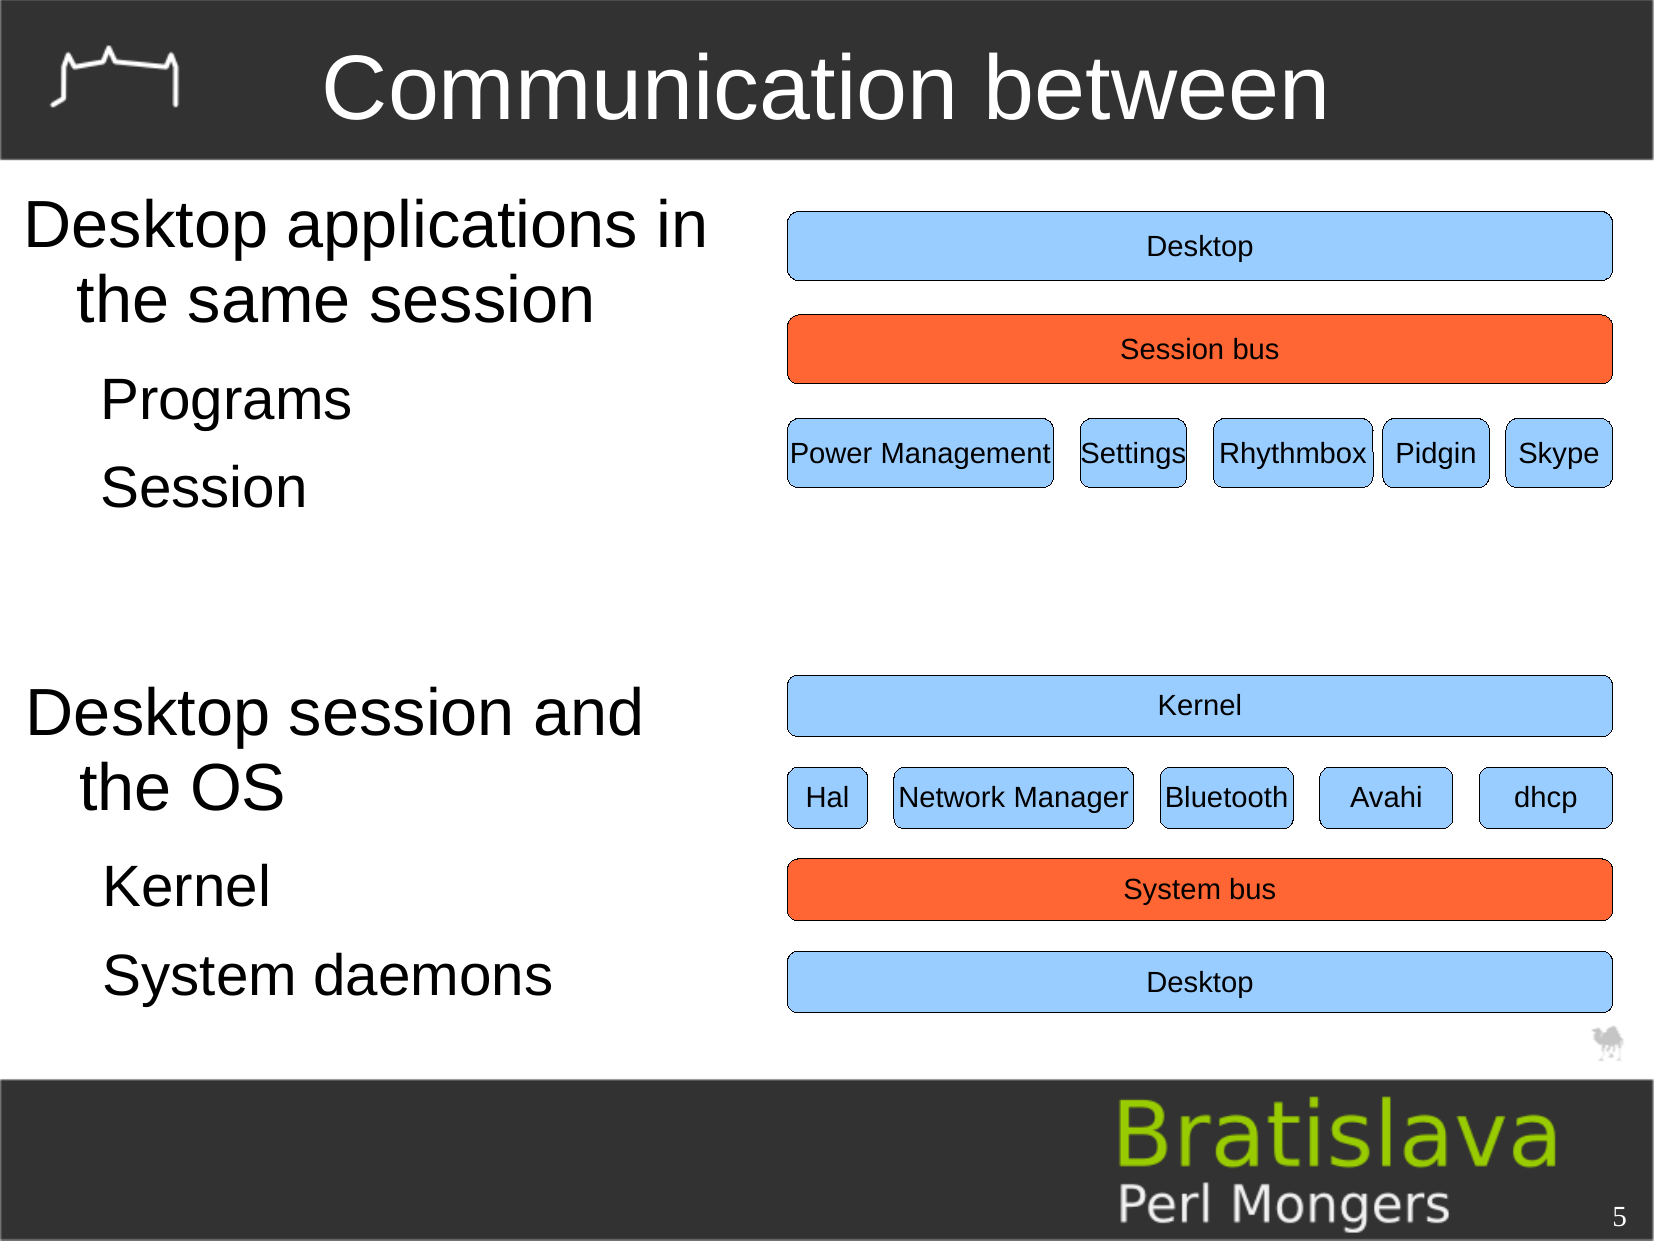

# Communication between
Desktop applications in the same session
Programs
Session
Desktop
Session bus
Power Management
Settings
Rhythmbox
Pidgin
Skype
Desktop session and the OS
Kernel
System daemons
Kernel
Hal
Network Manager
Bluetooth
Avahi
dhcp
System bus
Desktop
5